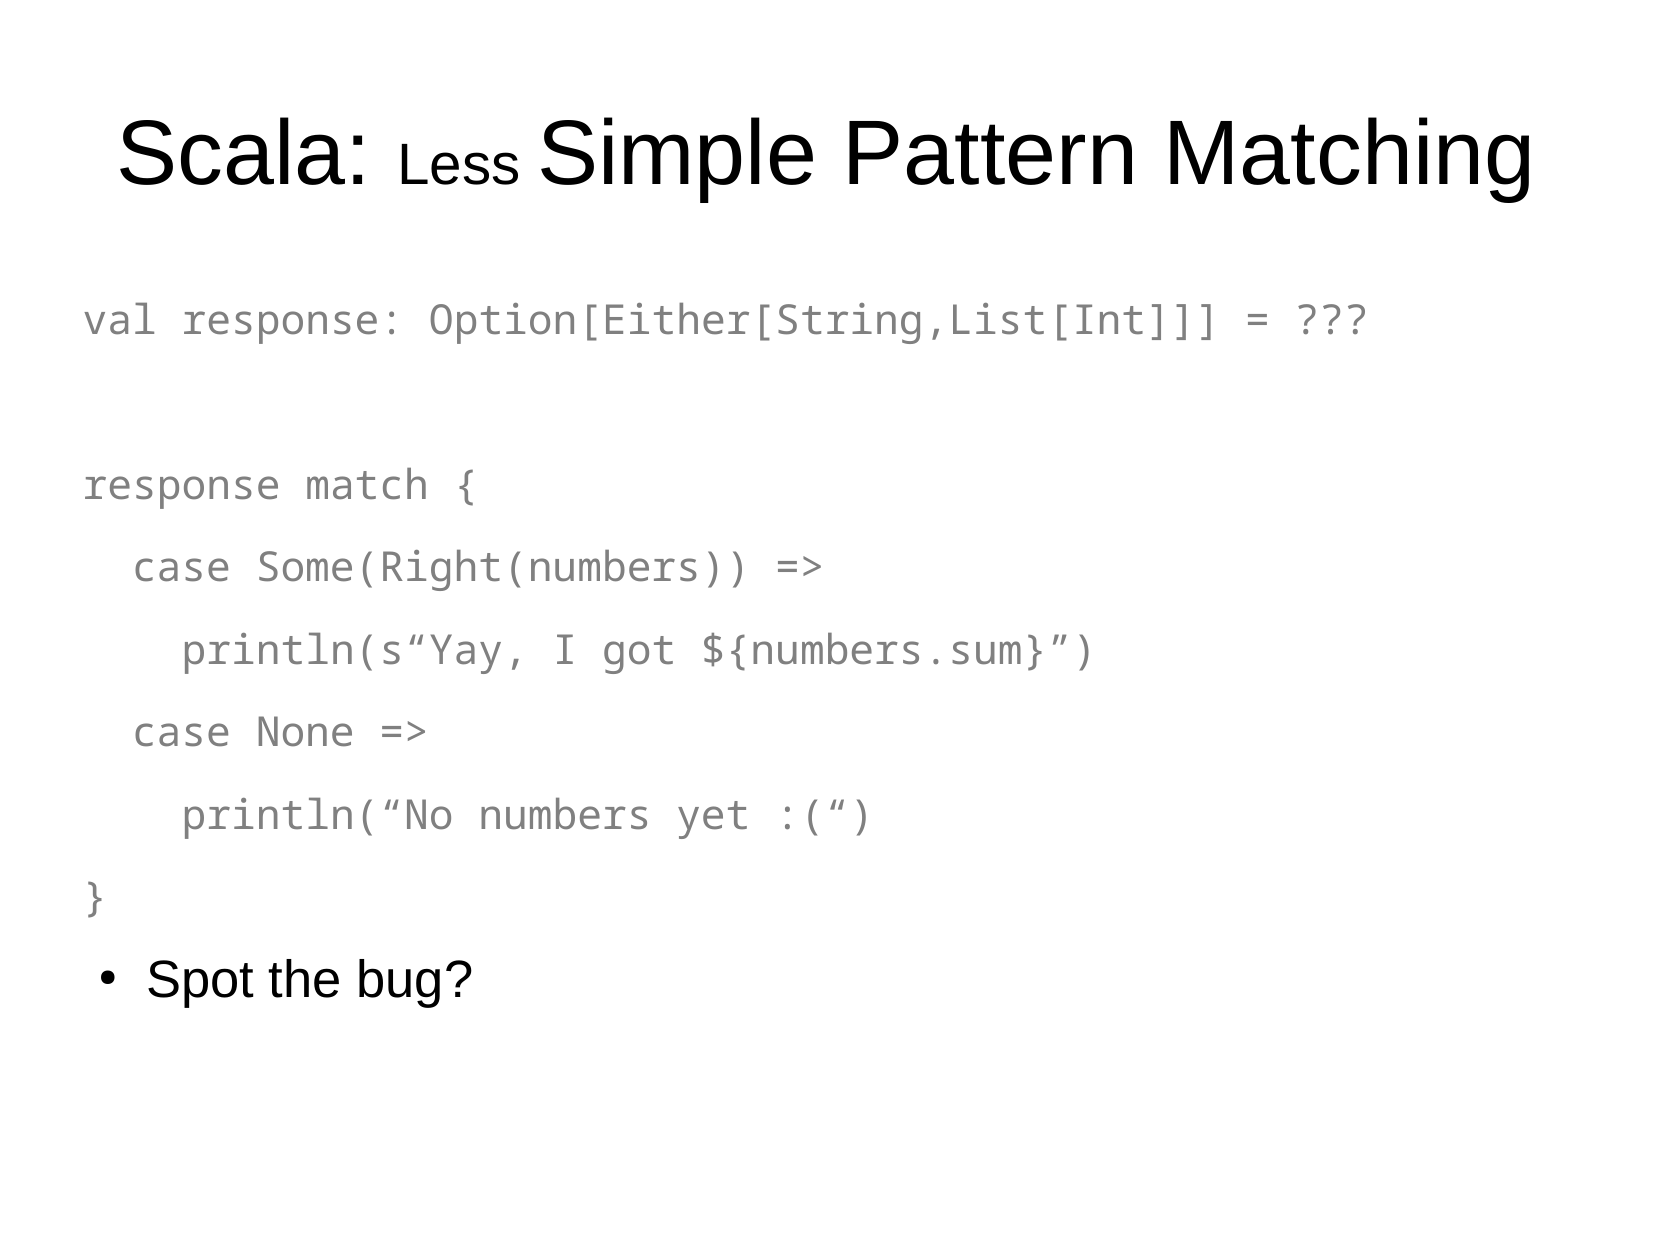

# Scala: Less Simple Pattern Matching
val response: Option[Either[String,List[Int]]] = ???
response match {
 case Some(Right(numbers)) =>
 println(s“Yay, I got ${numbers.sum}”)
 case None =>
 println(“No numbers yet :(“)
}
Spot the bug?